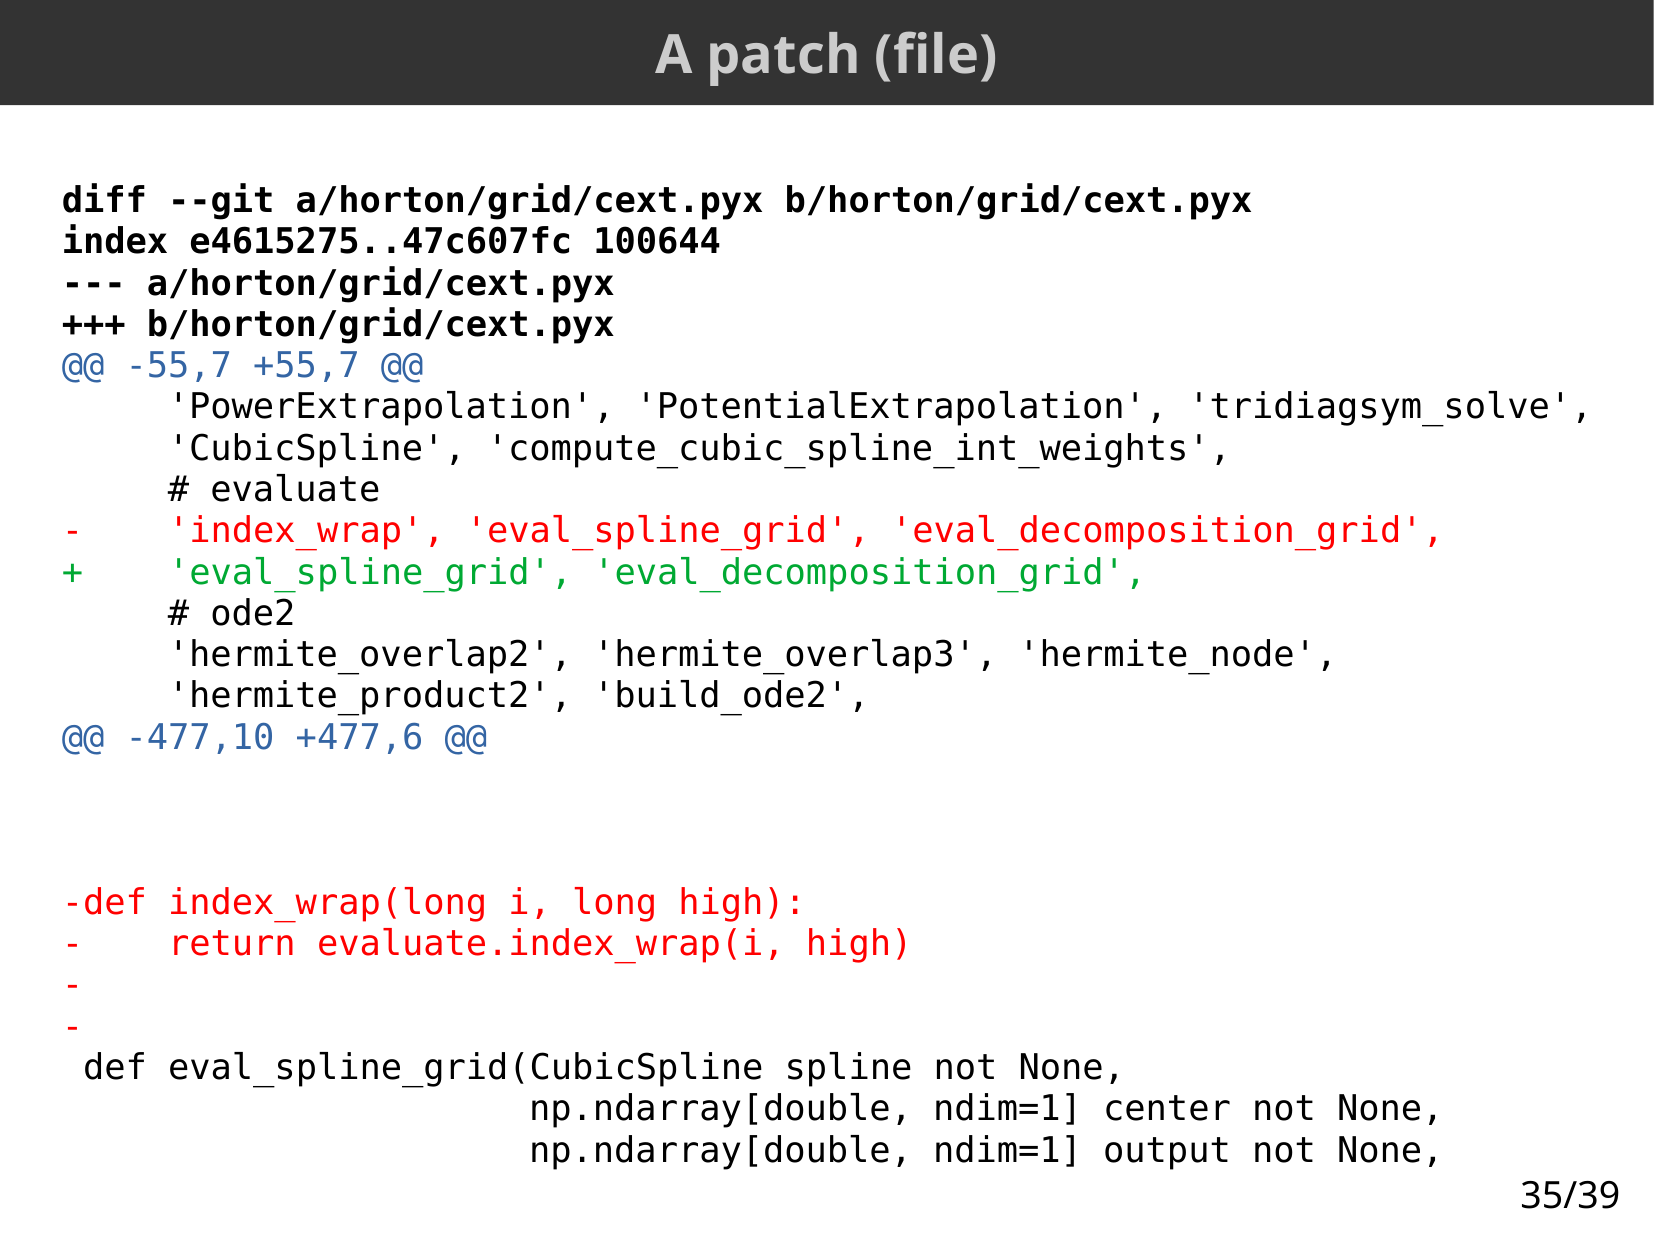

# A patch (file)
diff --git a/horton/grid/cext.pyx b/horton/grid/cext.pyx
index e4615275..47c607fc 100644
--- a/horton/grid/cext.pyx
+++ b/horton/grid/cext.pyx
@@ -55,7 +55,7 @@
 'PowerExtrapolation', 'PotentialExtrapolation', 'tridiagsym_solve',
 'CubicSpline', 'compute_cubic_spline_int_weights',
 # evaluate
- 'index_wrap', 'eval_spline_grid', 'eval_decomposition_grid',
+ 'eval_spline_grid', 'eval_decomposition_grid',
 # ode2
 'hermite_overlap2', 'hermite_overlap3', 'hermite_node',
 'hermite_product2', 'build_ode2',
@@ -477,10 +477,6 @@
-def index_wrap(long i, long high):
- return evaluate.index_wrap(i, high)
-
-
 def eval_spline_grid(CubicSpline spline not None,
 np.ndarray[double, ndim=1] center not None,
 np.ndarray[double, ndim=1] output not None,